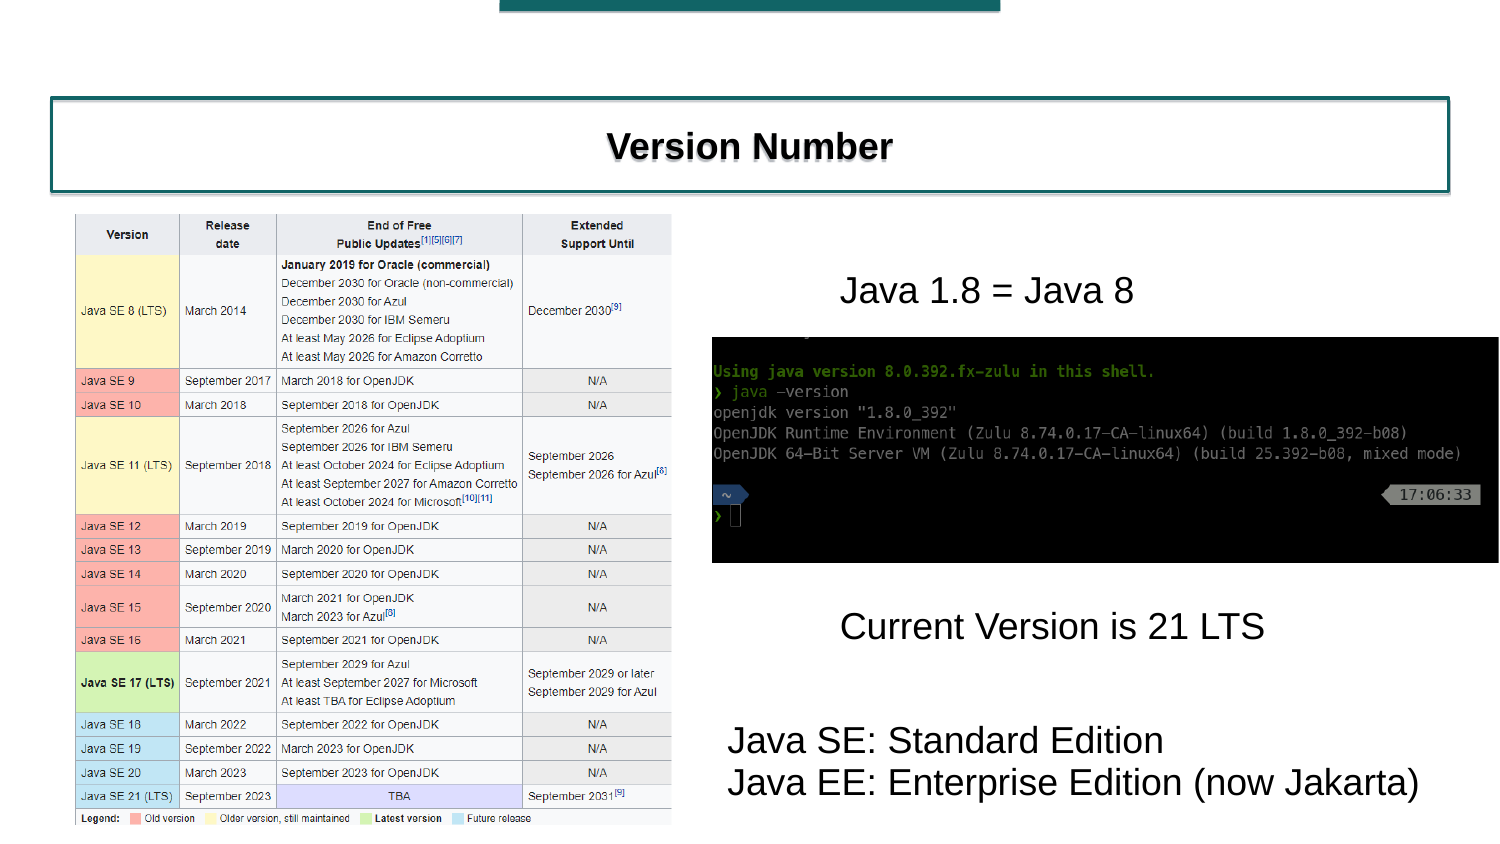

# Version Number
Java 1.8 = Java 8
Current Version is 21 LTS
Java SE: Standard Edition
Java EE: Enterprise Edition (now Jakarta)